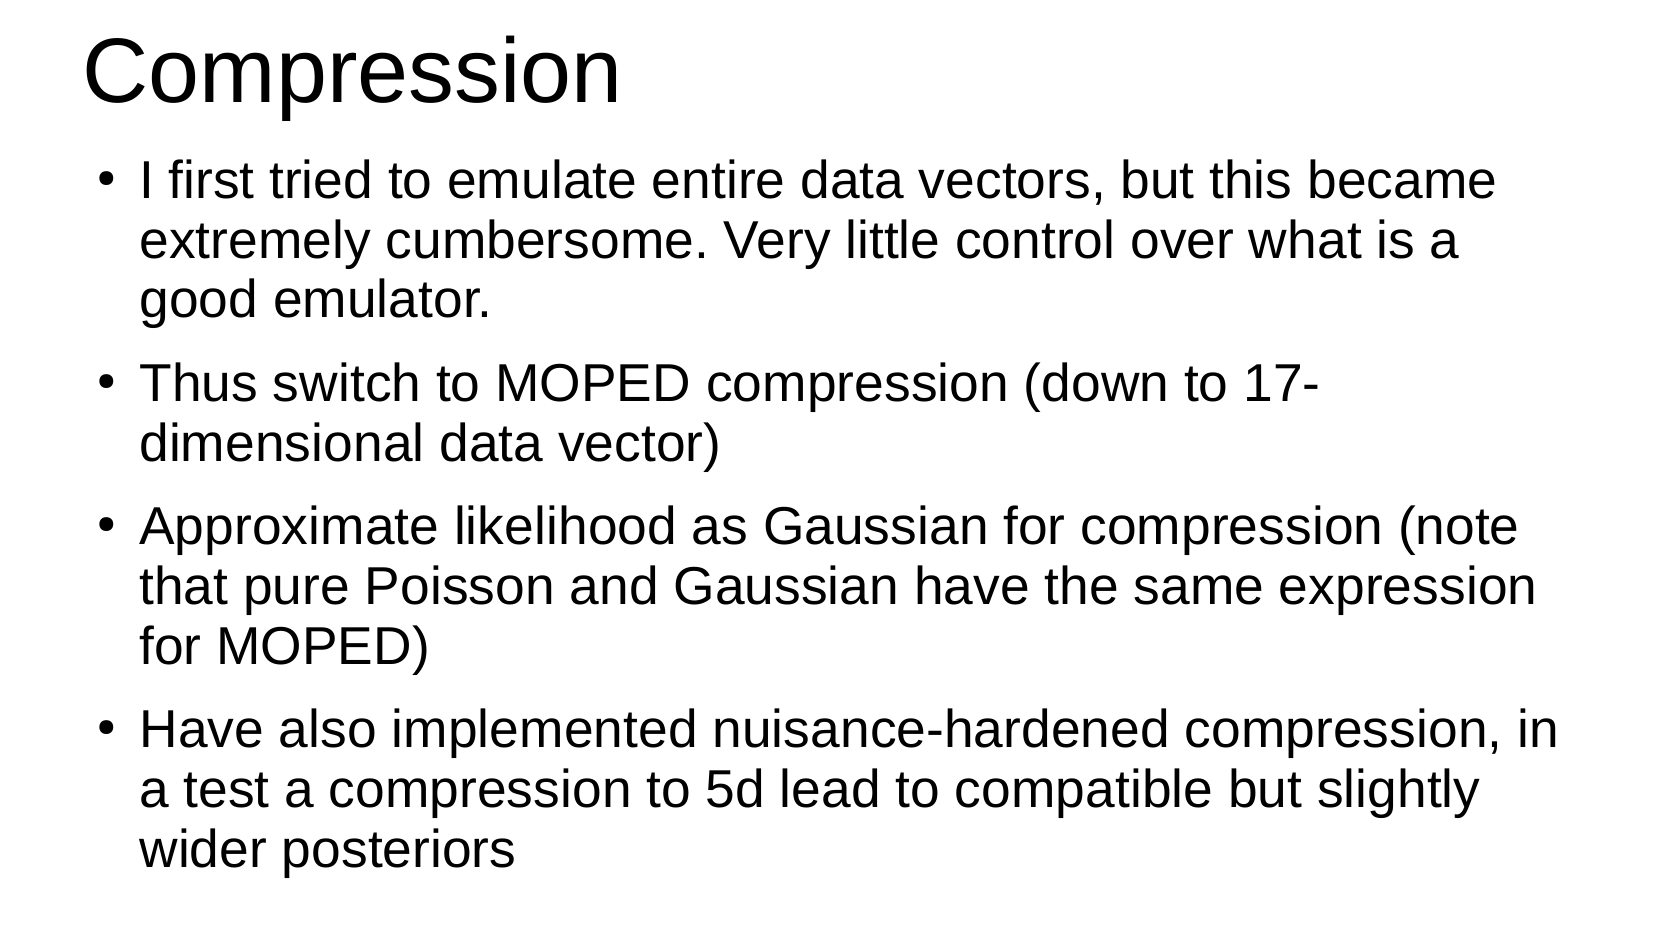

# Compression
I first tried to emulate entire data vectors, but this became extremely cumbersome. Very little control over what is a good emulator.
Thus switch to MOPED compression (down to 17-dimensional data vector)
Approximate likelihood as Gaussian for compression (note that pure Poisson and Gaussian have the same expression for MOPED)
Have also implemented nuisance-hardened compression, in a test a compression to 5d lead to compatible but slightly wider posteriors